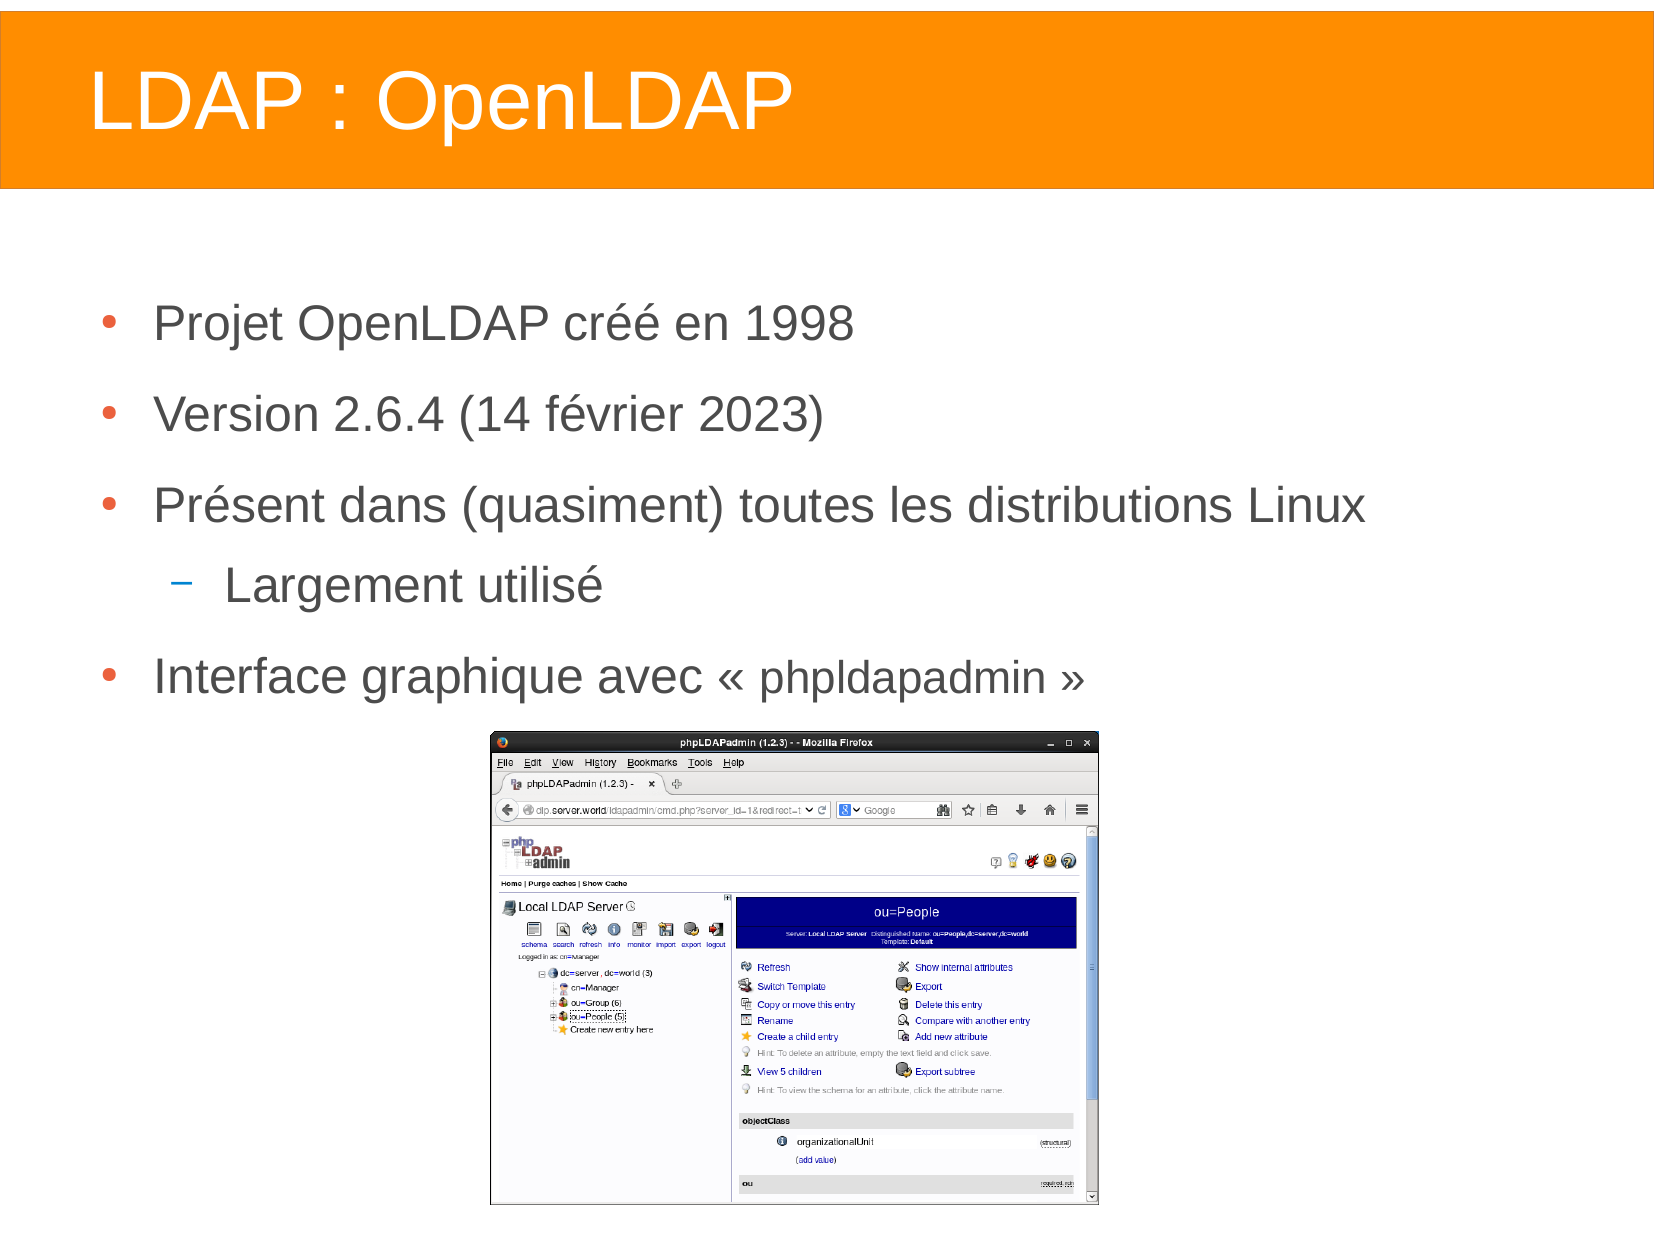

LDAP : OpenLDAP
# Projet OpenLDAP créé en 1998
Version 2.6.4 (14 février 2023)
Présent dans (quasiment) toutes les distributions Linux
Largement utilisé
Interface graphique avec « phpldapadmin »